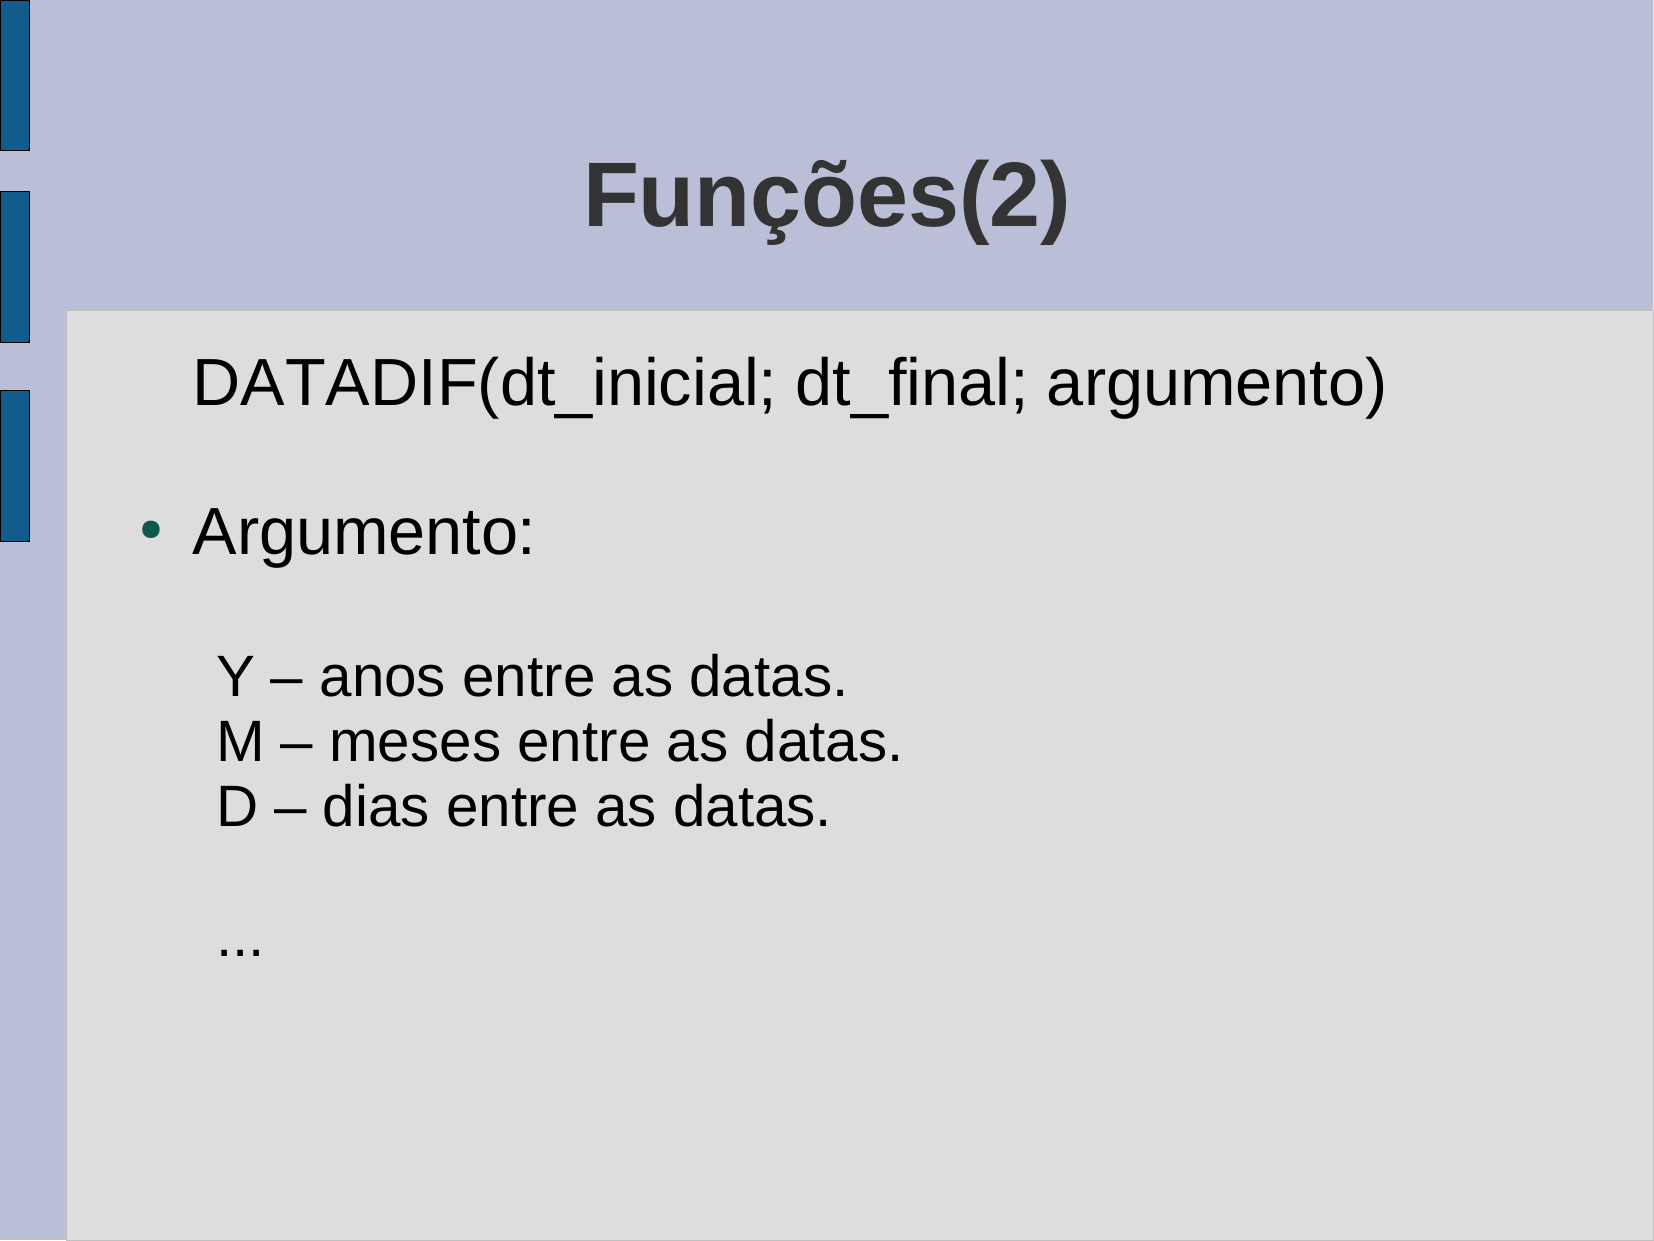

# Funções(2)
DATADIF(dt_inicial; dt_final; argumento)
Argumento:
Y – anos entre as datas.
M – meses entre as datas.
D – dias entre as datas.
...